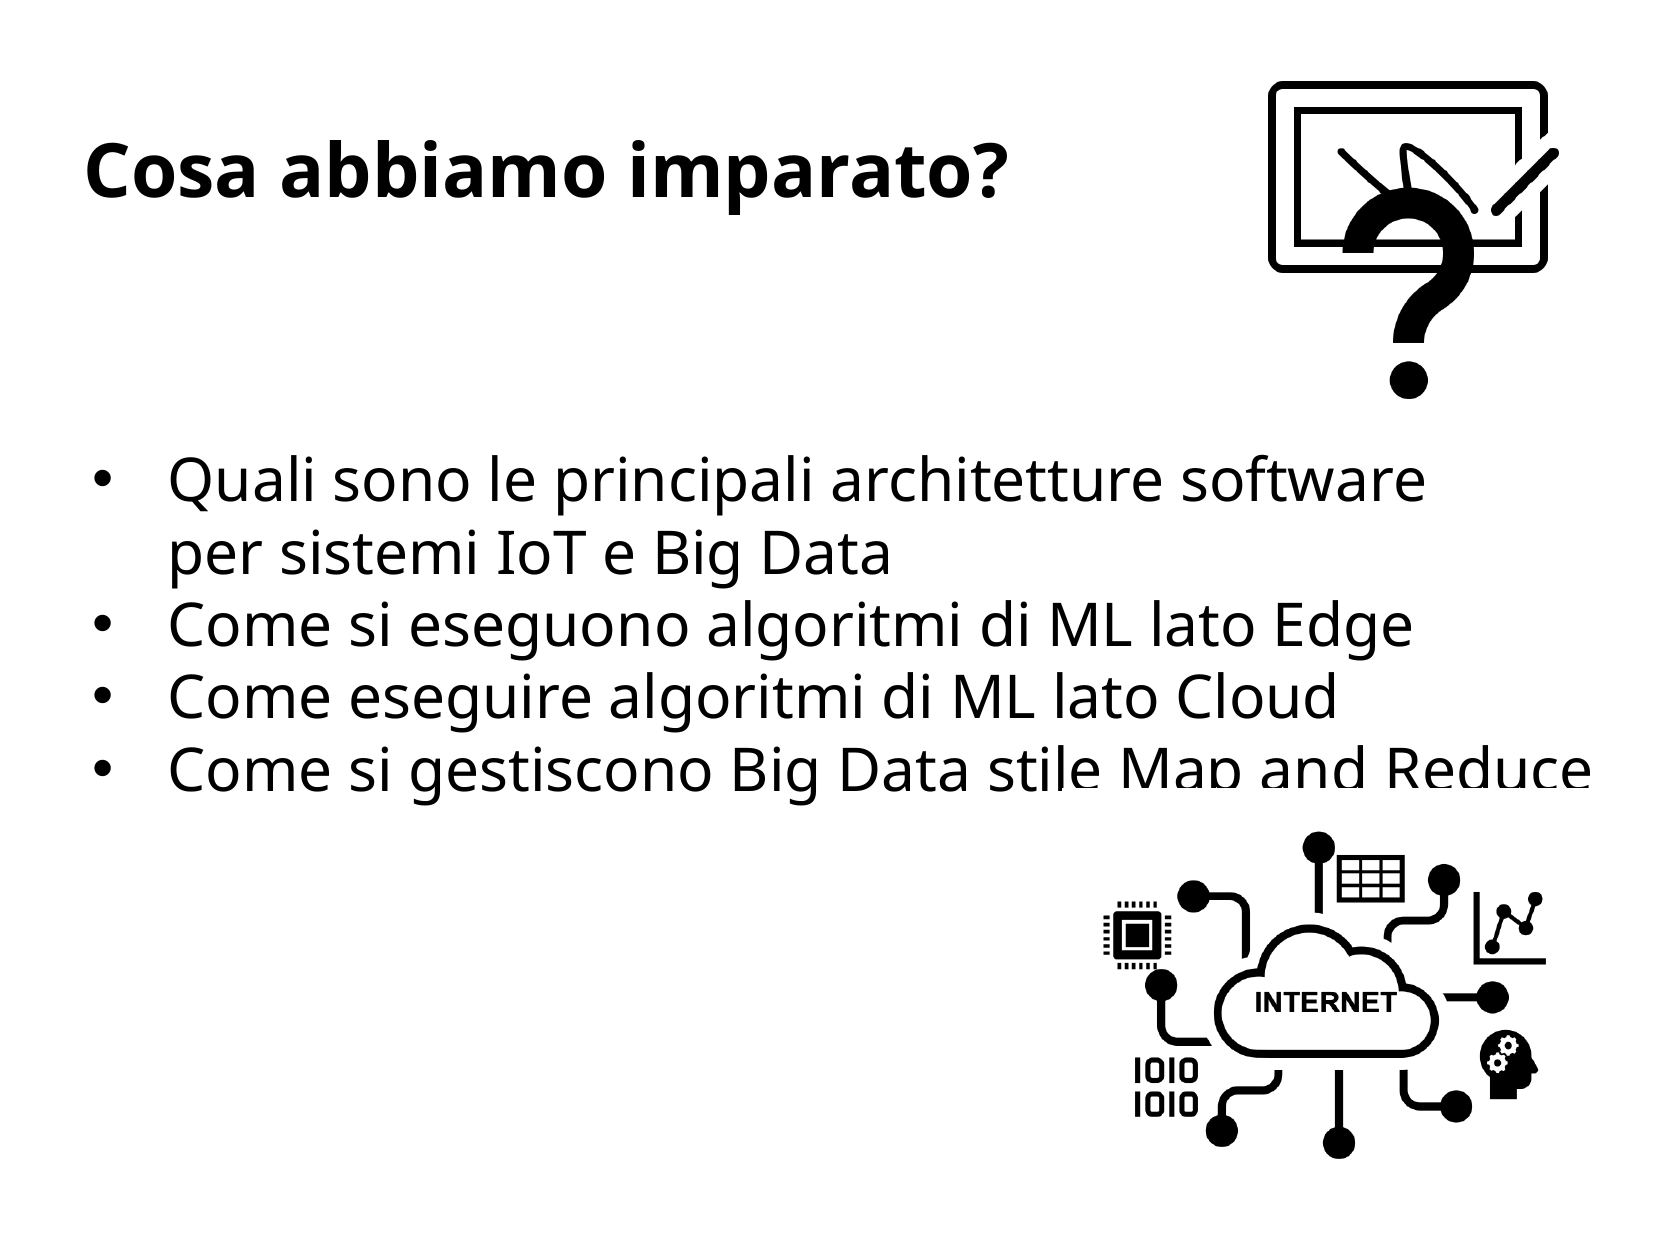

Cosa abbiamo imparato?
Quali sono le principali architetture software
per sistemi IoT e Big Data
Come si eseguono algoritmi di ML lato Edge
Come eseguire algoritmi di ML lato Cloud
Come si gestiscono Big Data stile Map and Reduce